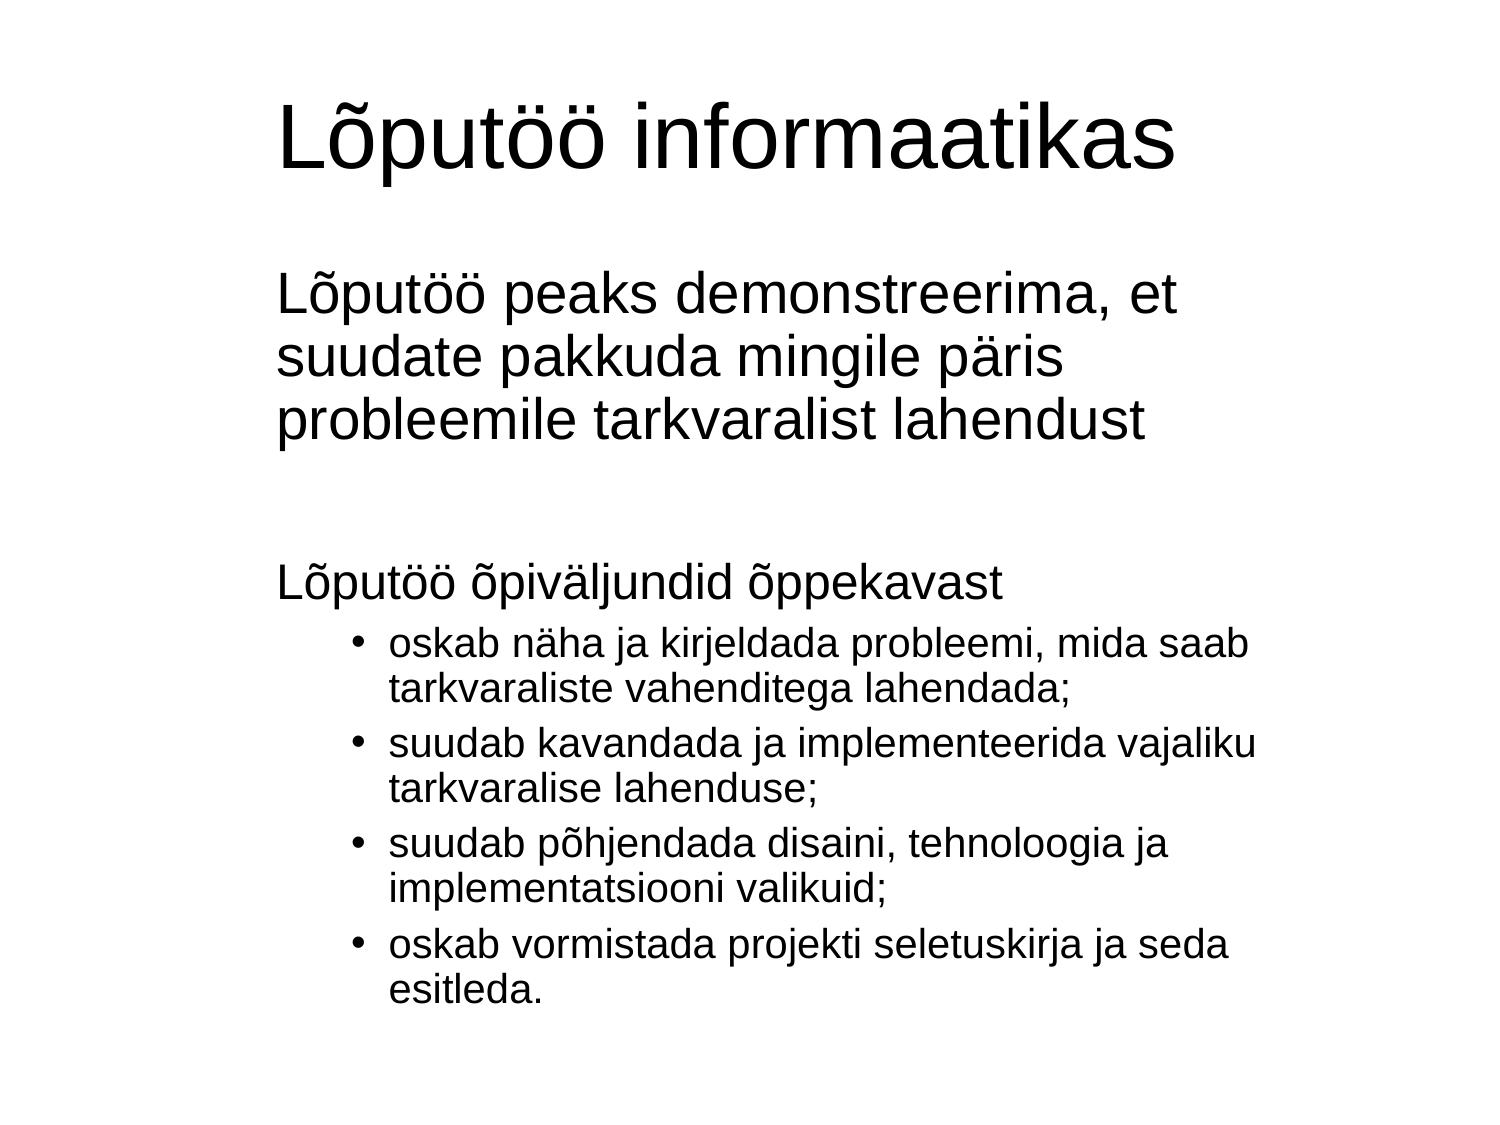

# Lõputöö informaatikas
Lõputöö peaks demonstreerima, et suudate pakkuda mingile päris probleemile tarkvaralist lahendust
Lõputöö õpiväljundid õppekavast
oskab näha ja kirjeldada probleemi, mida saab tarkvaraliste vahenditega lahendada;
suudab kavandada ja implementeerida vajaliku tarkvaralise lahenduse;
suudab põhjendada disaini, tehnoloogia ja implementatsiooni valikuid;
oskab vormistada projekti seletuskirja ja seda esitleda.